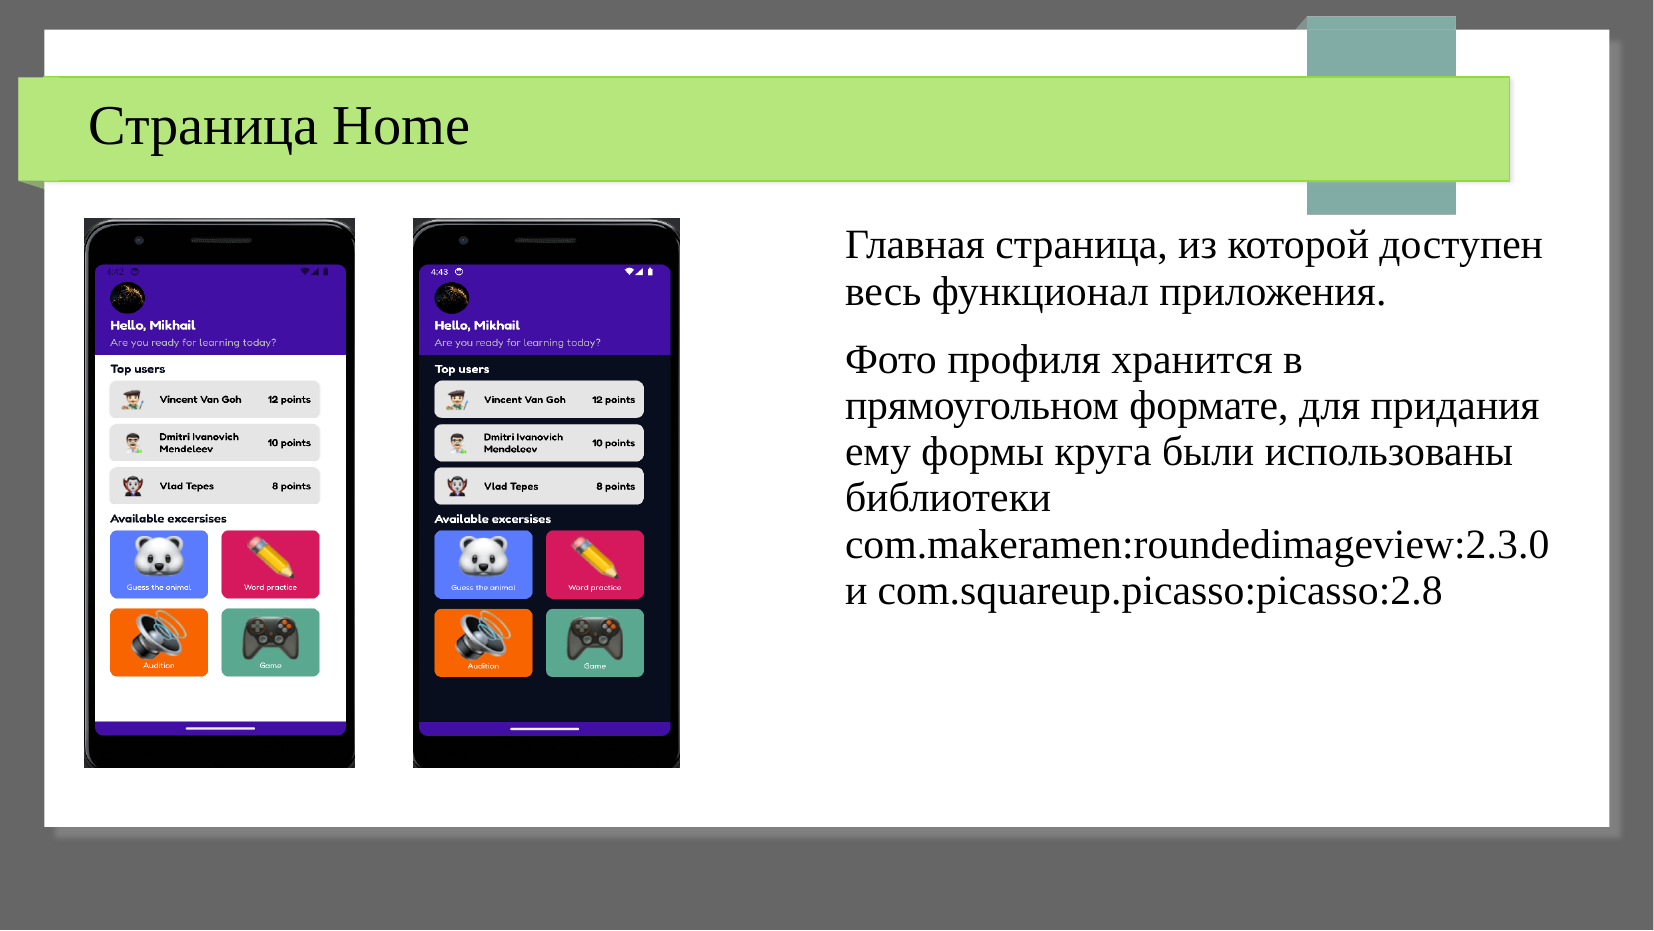

# Страница Home
Главная страница, из которой доступен весь функционал приложения.
Фото профиля хранится в прямоугольном формате, для придания ему формы круга были использованы библиотеки com.makeramen:roundedimageview:2.3.0 и com.squareup.picasso:picasso:2.8